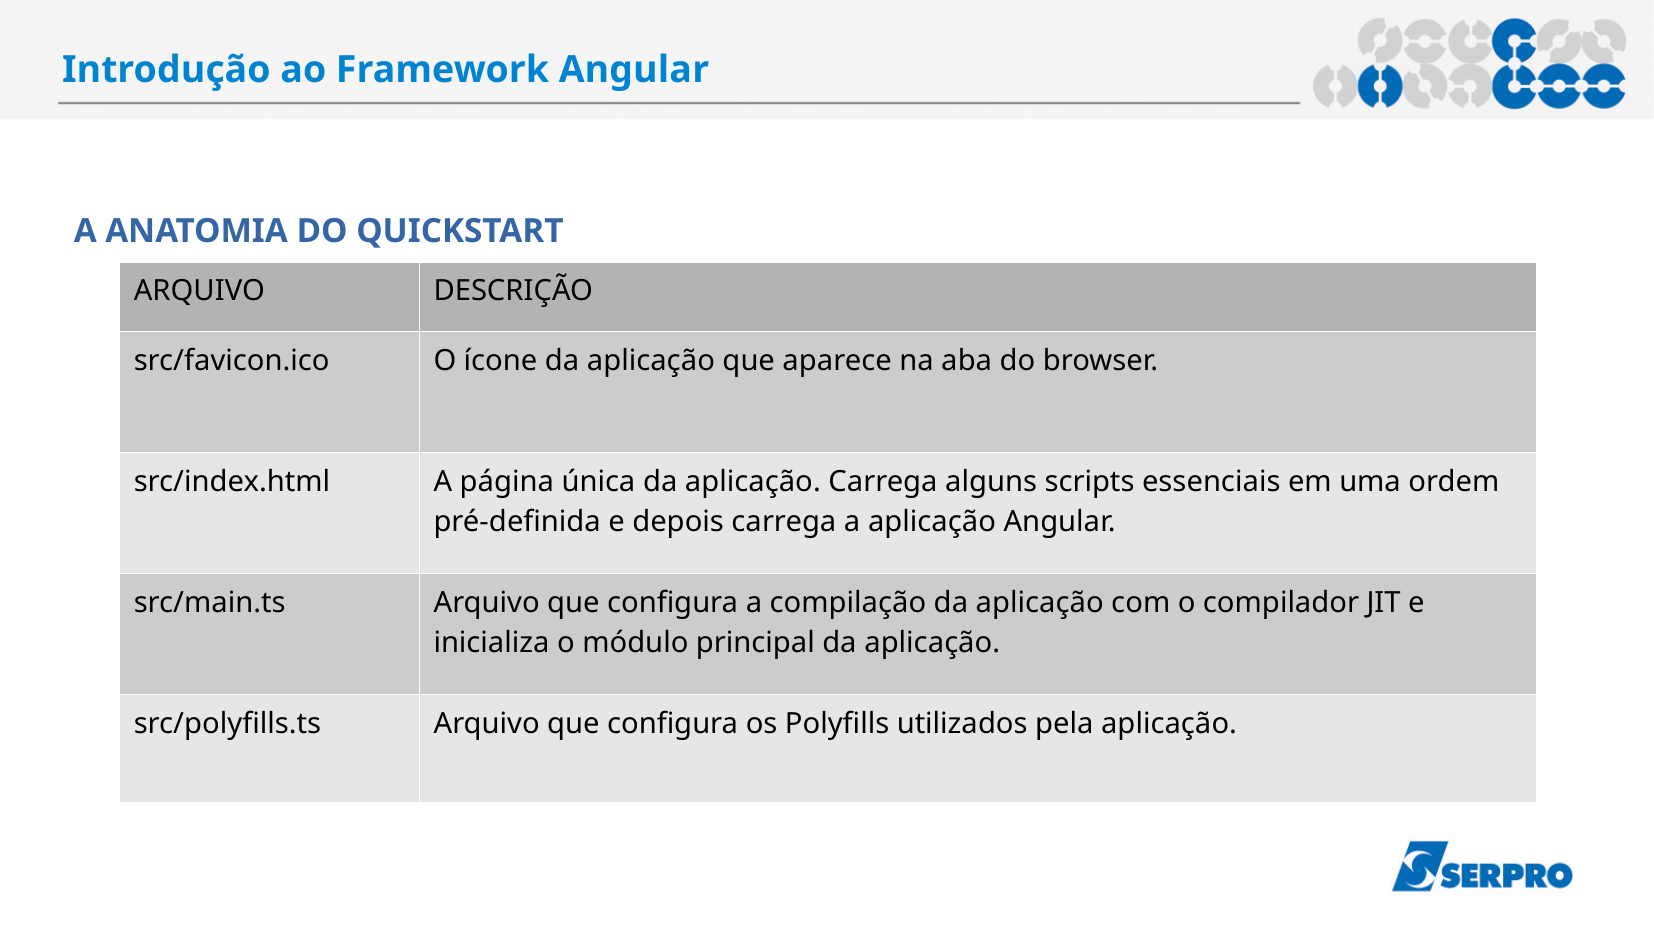

Introdução ao Framework Angular
A ANATOMIA DO QUICKSTART
| ARQUIVO | DESCRIÇÃO |
| --- | --- |
| src/favicon.ico | O ícone da aplicação que aparece na aba do browser. |
| src/index.html | A página única da aplicação. Carrega alguns scripts essenciais em uma ordem pré-definida e depois carrega a aplicação Angular. |
| src/main.ts | Arquivo que configura a compilação da aplicação com o compilador JIT e inicializa o módulo principal da aplicação. |
| src/polyfills.ts | Arquivo que configura os Polyfills utilizados pela aplicação. |